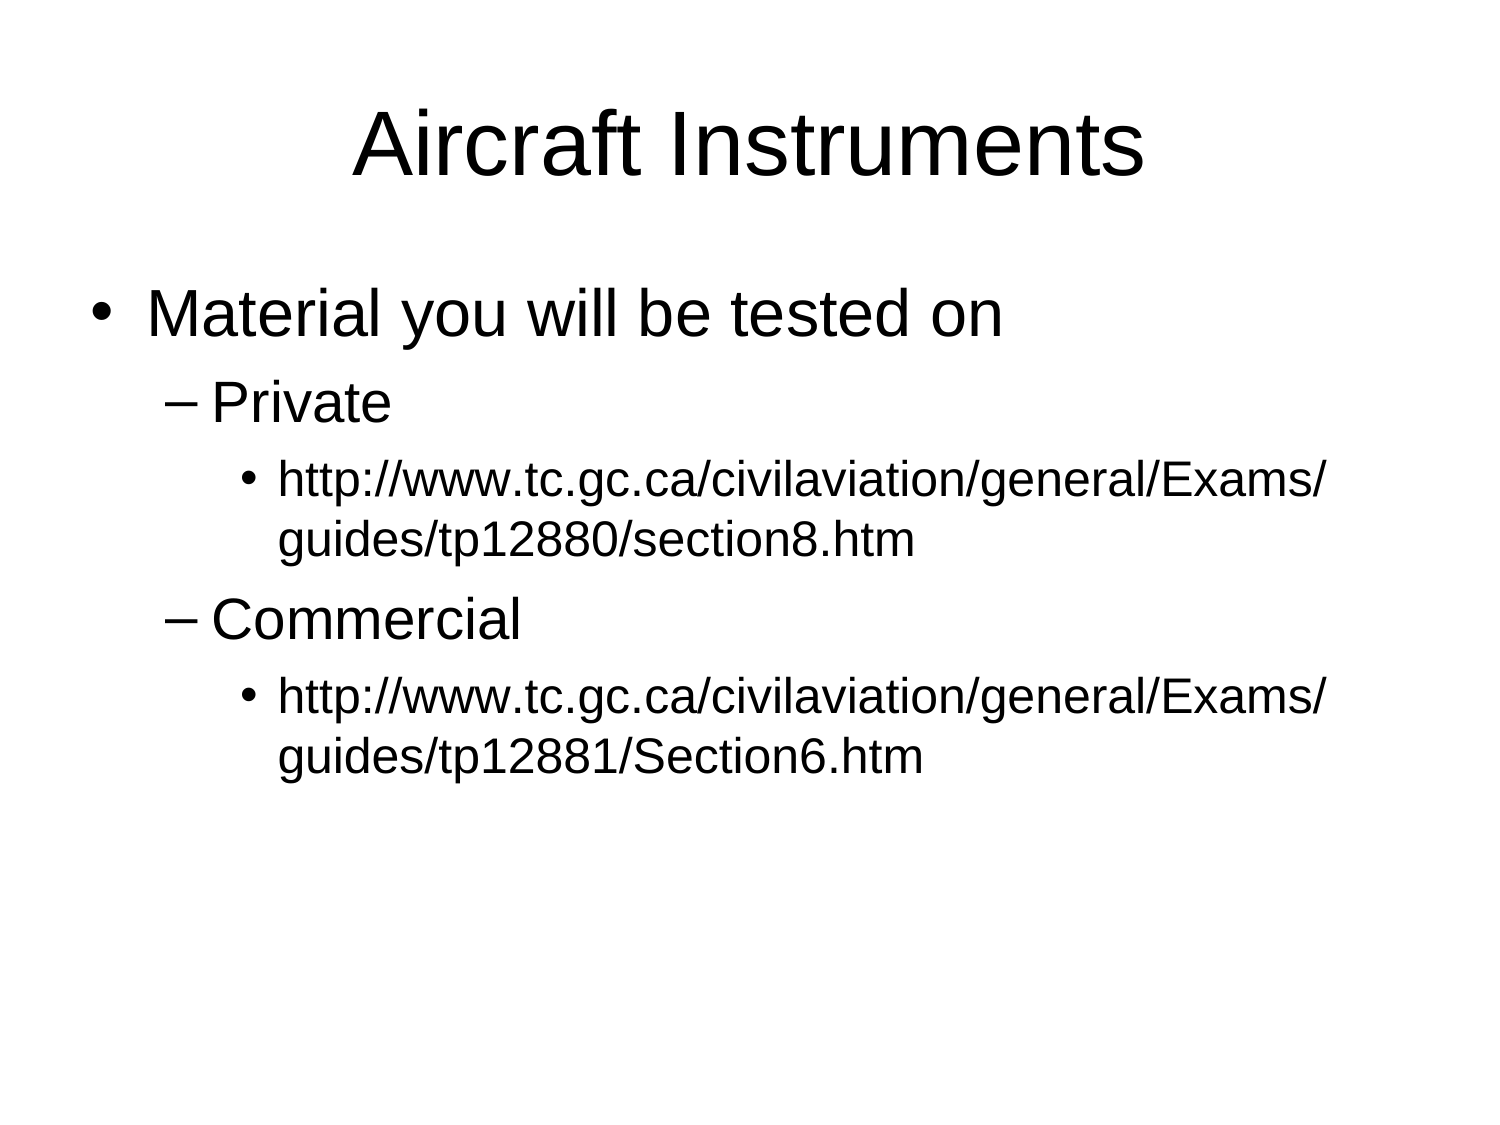

# Aircraft Instruments
Material you will be tested on
Private
http://www.tc.gc.ca/civilaviation/general/Exams/guides/tp12880/section8.htm
Commercial
http://www.tc.gc.ca/civilaviation/general/Exams/guides/tp12881/Section6.htm